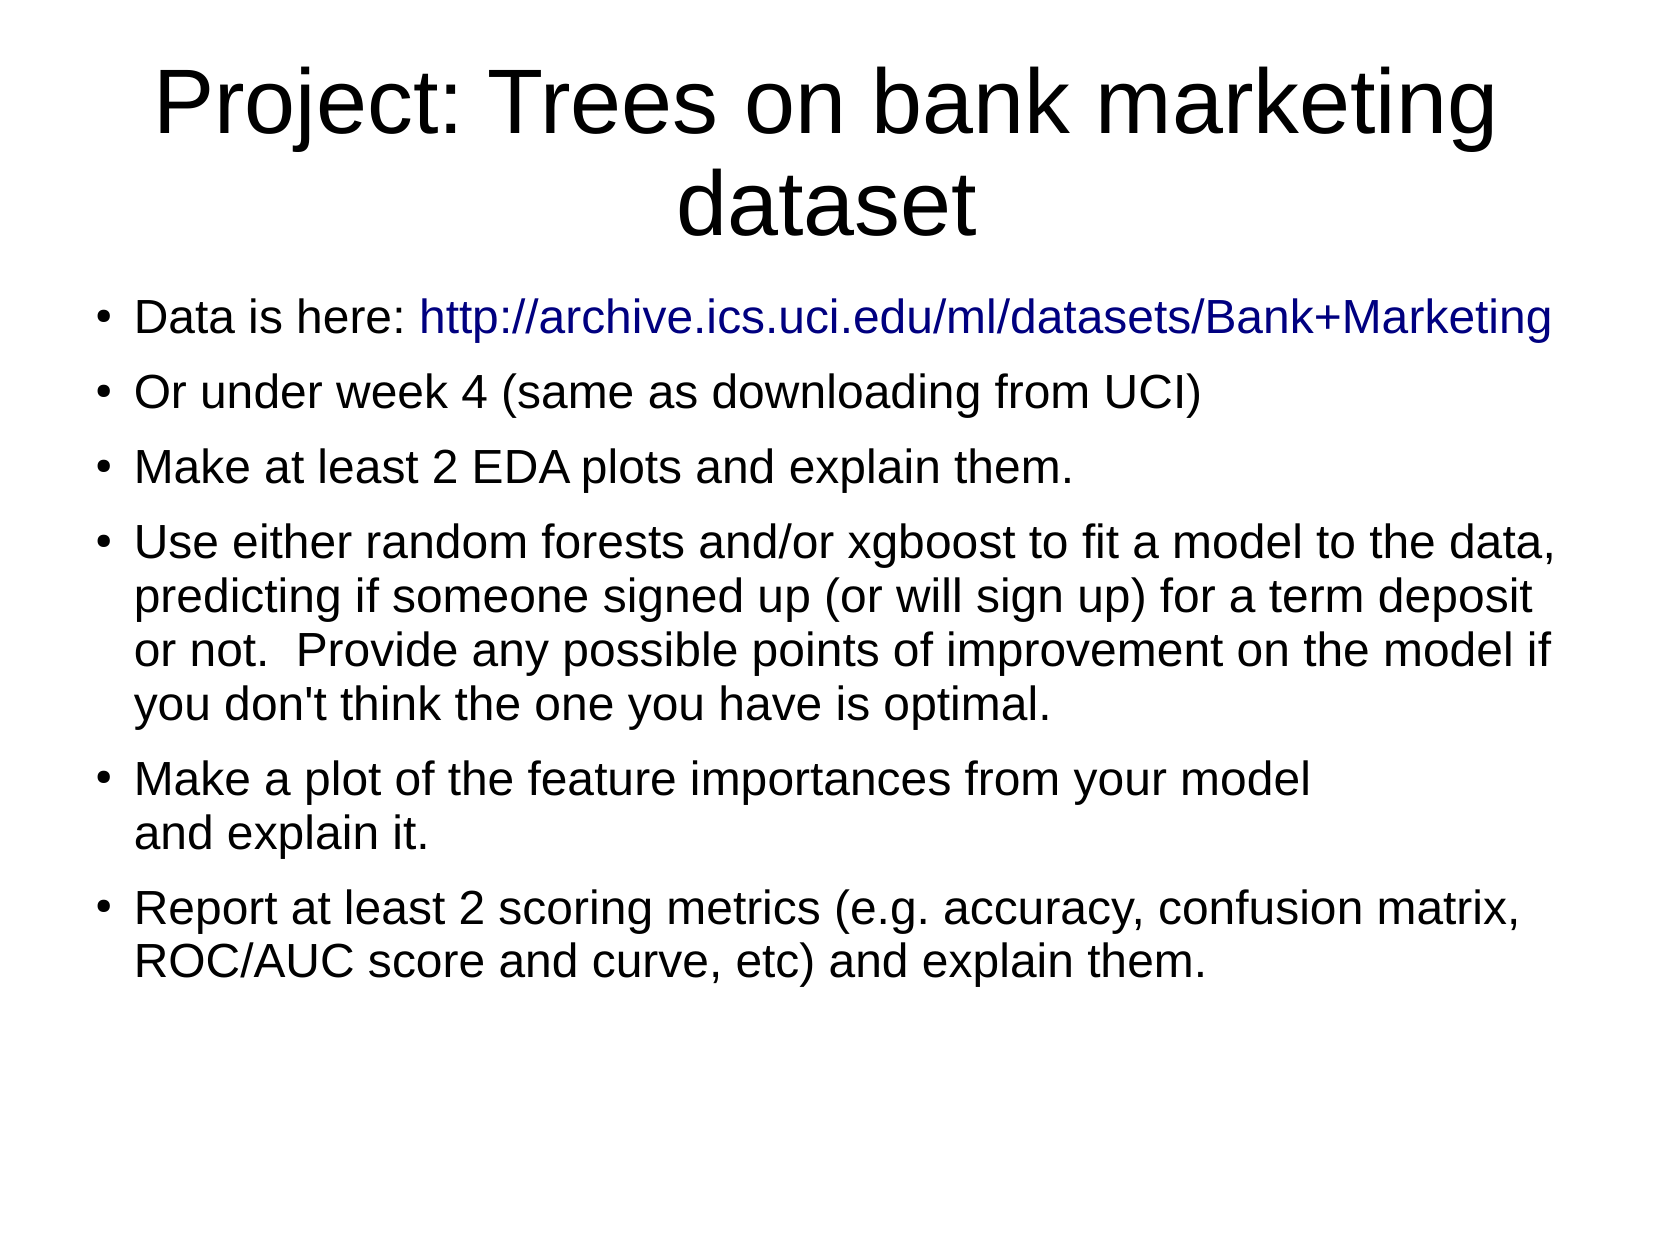

# Project: Trees on bank marketing dataset
Data is here: http://archive.ics.uci.edu/ml/datasets/Bank+Marketing
Or under week 4 (same as downloading from UCI)
Make at least 2 EDA plots and explain them.
Use either random forests and/or xgboost to fit a model to the data, predicting if someone signed up (or will sign up) for a term deposit or not.  Provide any possible points of improvement on the model if you don't think the one you have is optimal.
Make a plot of the feature importances from your model and explain it.
Report at least 2 scoring metrics (e.g. accuracy, confusion matrix, ROC/AUC score and curve, etc) and explain them.